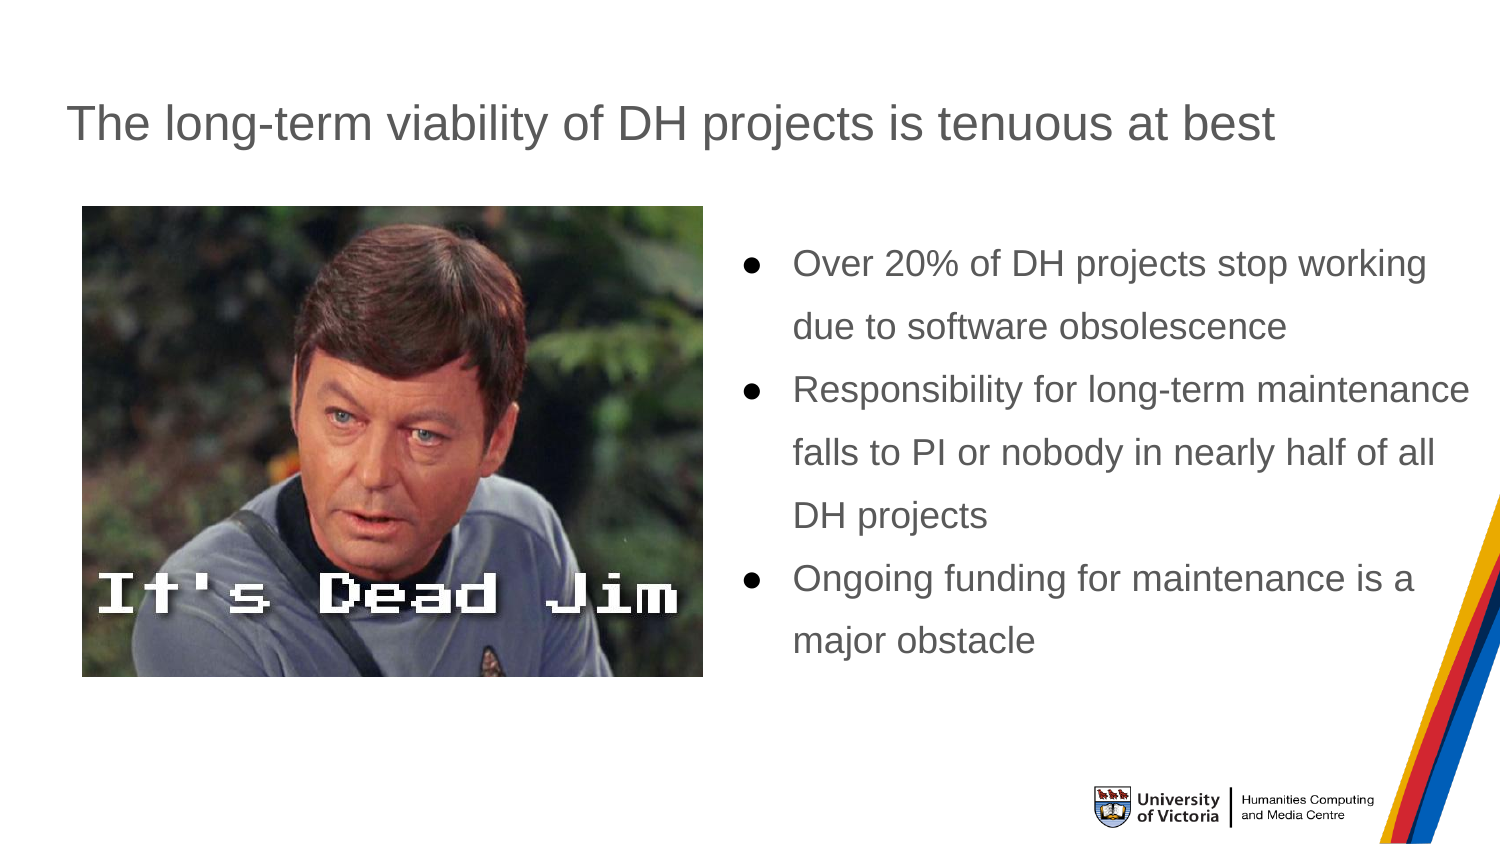

# The long-term viability of DH projects is tenuous at best
Over 20% of DH projects stop working due to software obsolescence
Responsibility for long-term maintenance falls to PI or nobody in nearly half of all DH projects
Ongoing funding for maintenance is a major obstacle